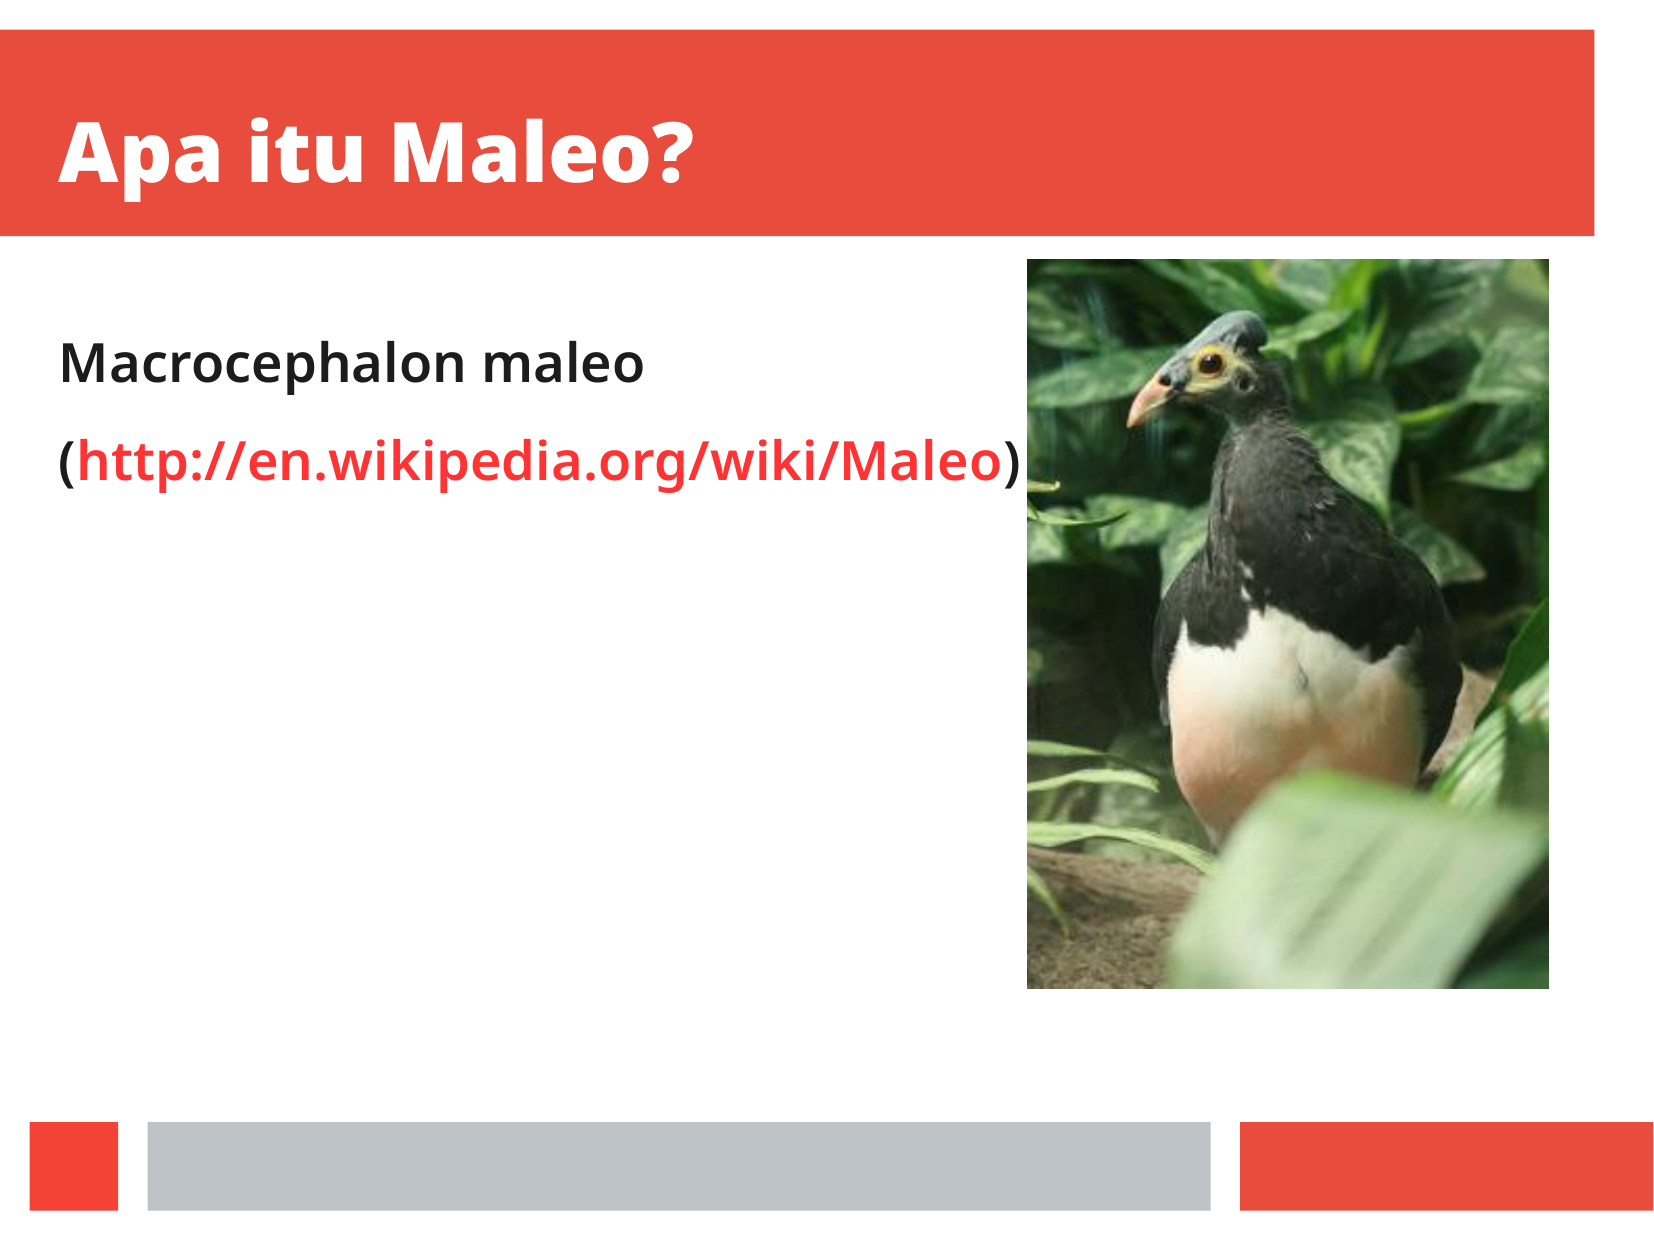

# Apa itu Maleo?
Macrocephalon maleo
(http://en.wikipedia.org/wiki/Maleo)